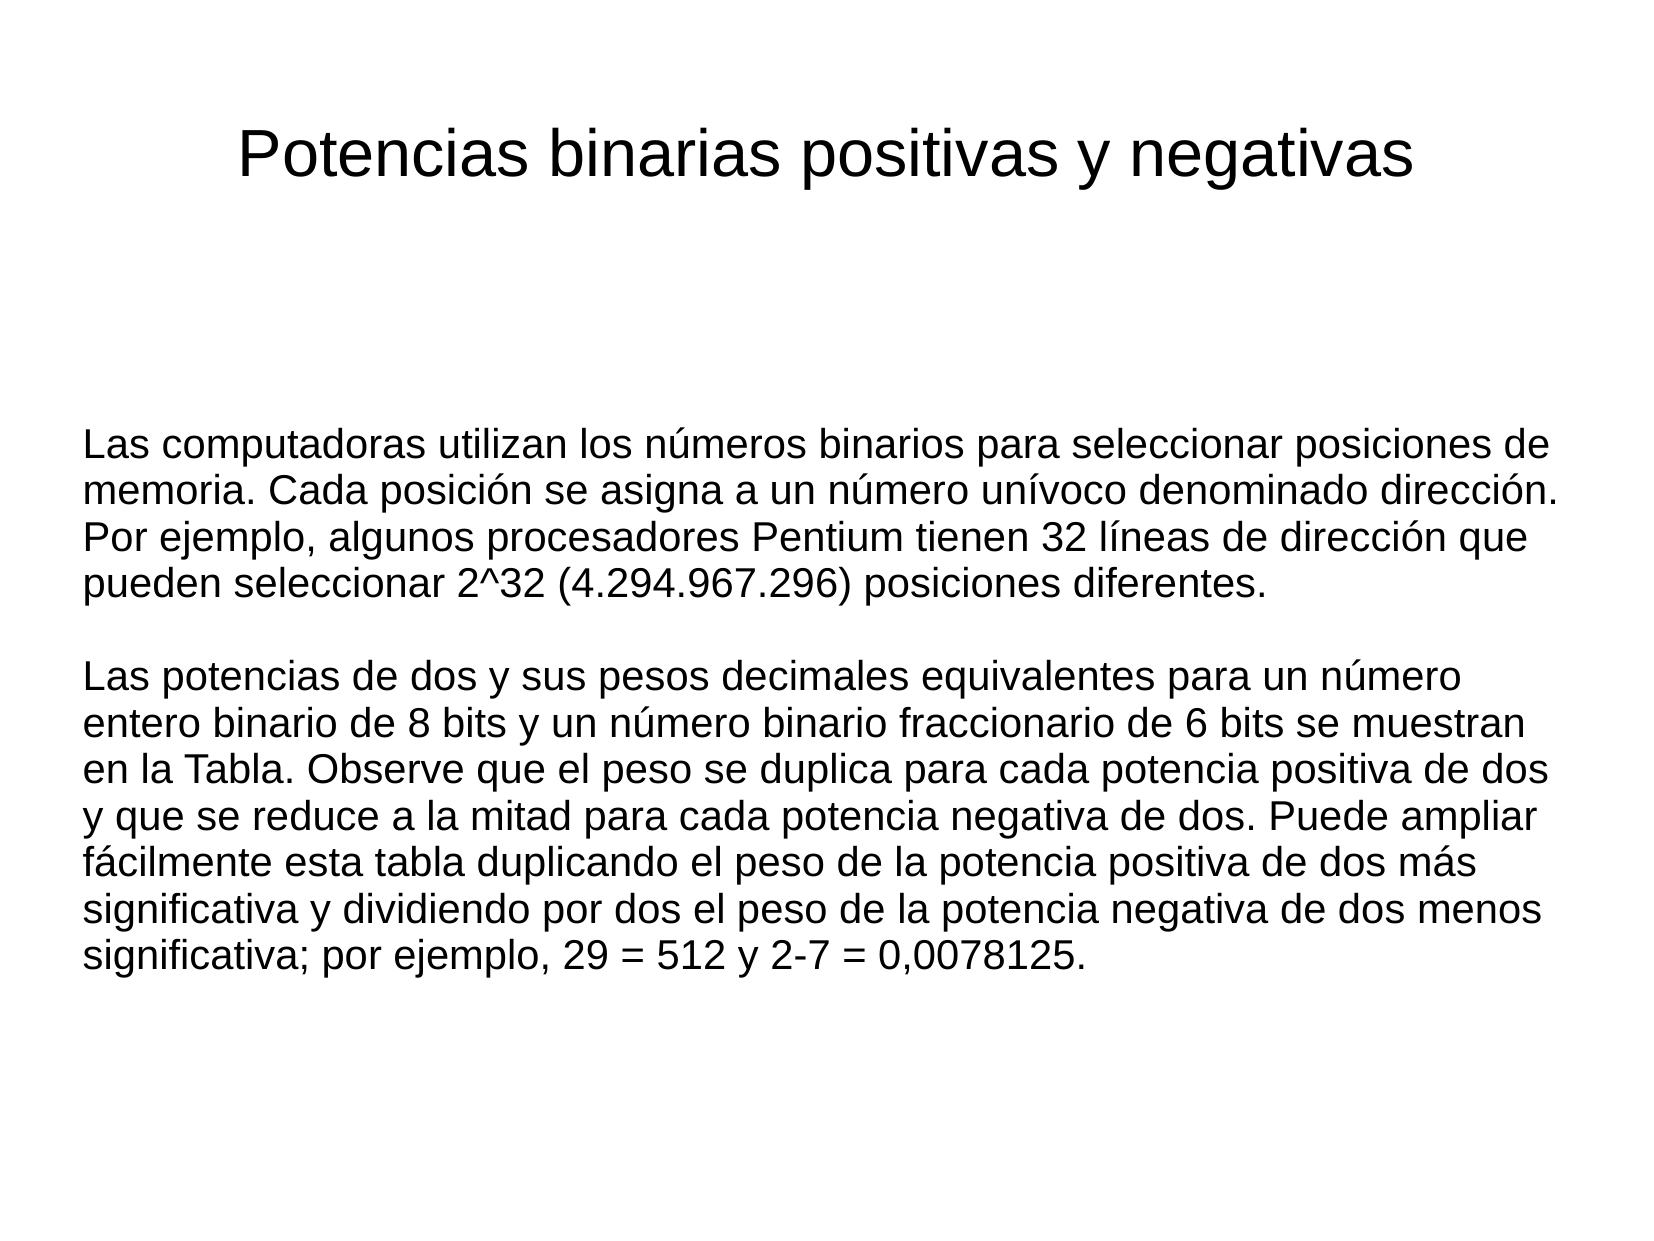

# Potencias binarias positivas y negativas
Las computadoras utilizan los números binarios para seleccionar posiciones de memoria. Cada posición se asigna a un número unívoco denominado dirección. Por ejemplo, algunos procesadores Pentium tienen 32 líneas de dirección que pueden seleccionar 2^32 (4.294.967.296) posiciones diferentes.
Las potencias de dos y sus pesos decimales equivalentes para un número entero binario de 8 bits y un número binario fraccionario de 6 bits se muestran en la Tabla. Observe que el peso se duplica para cada potencia positiva de dos y que se reduce a la mitad para cada potencia negativa de dos. Puede ampliar fácilmente esta tabla duplicando el peso de la potencia positiva de dos más significativa y dividiendo por dos el peso de la potencia negativa de dos menos significativa; por ejemplo, 29 = 512 y 2-7 = 0,0078125.